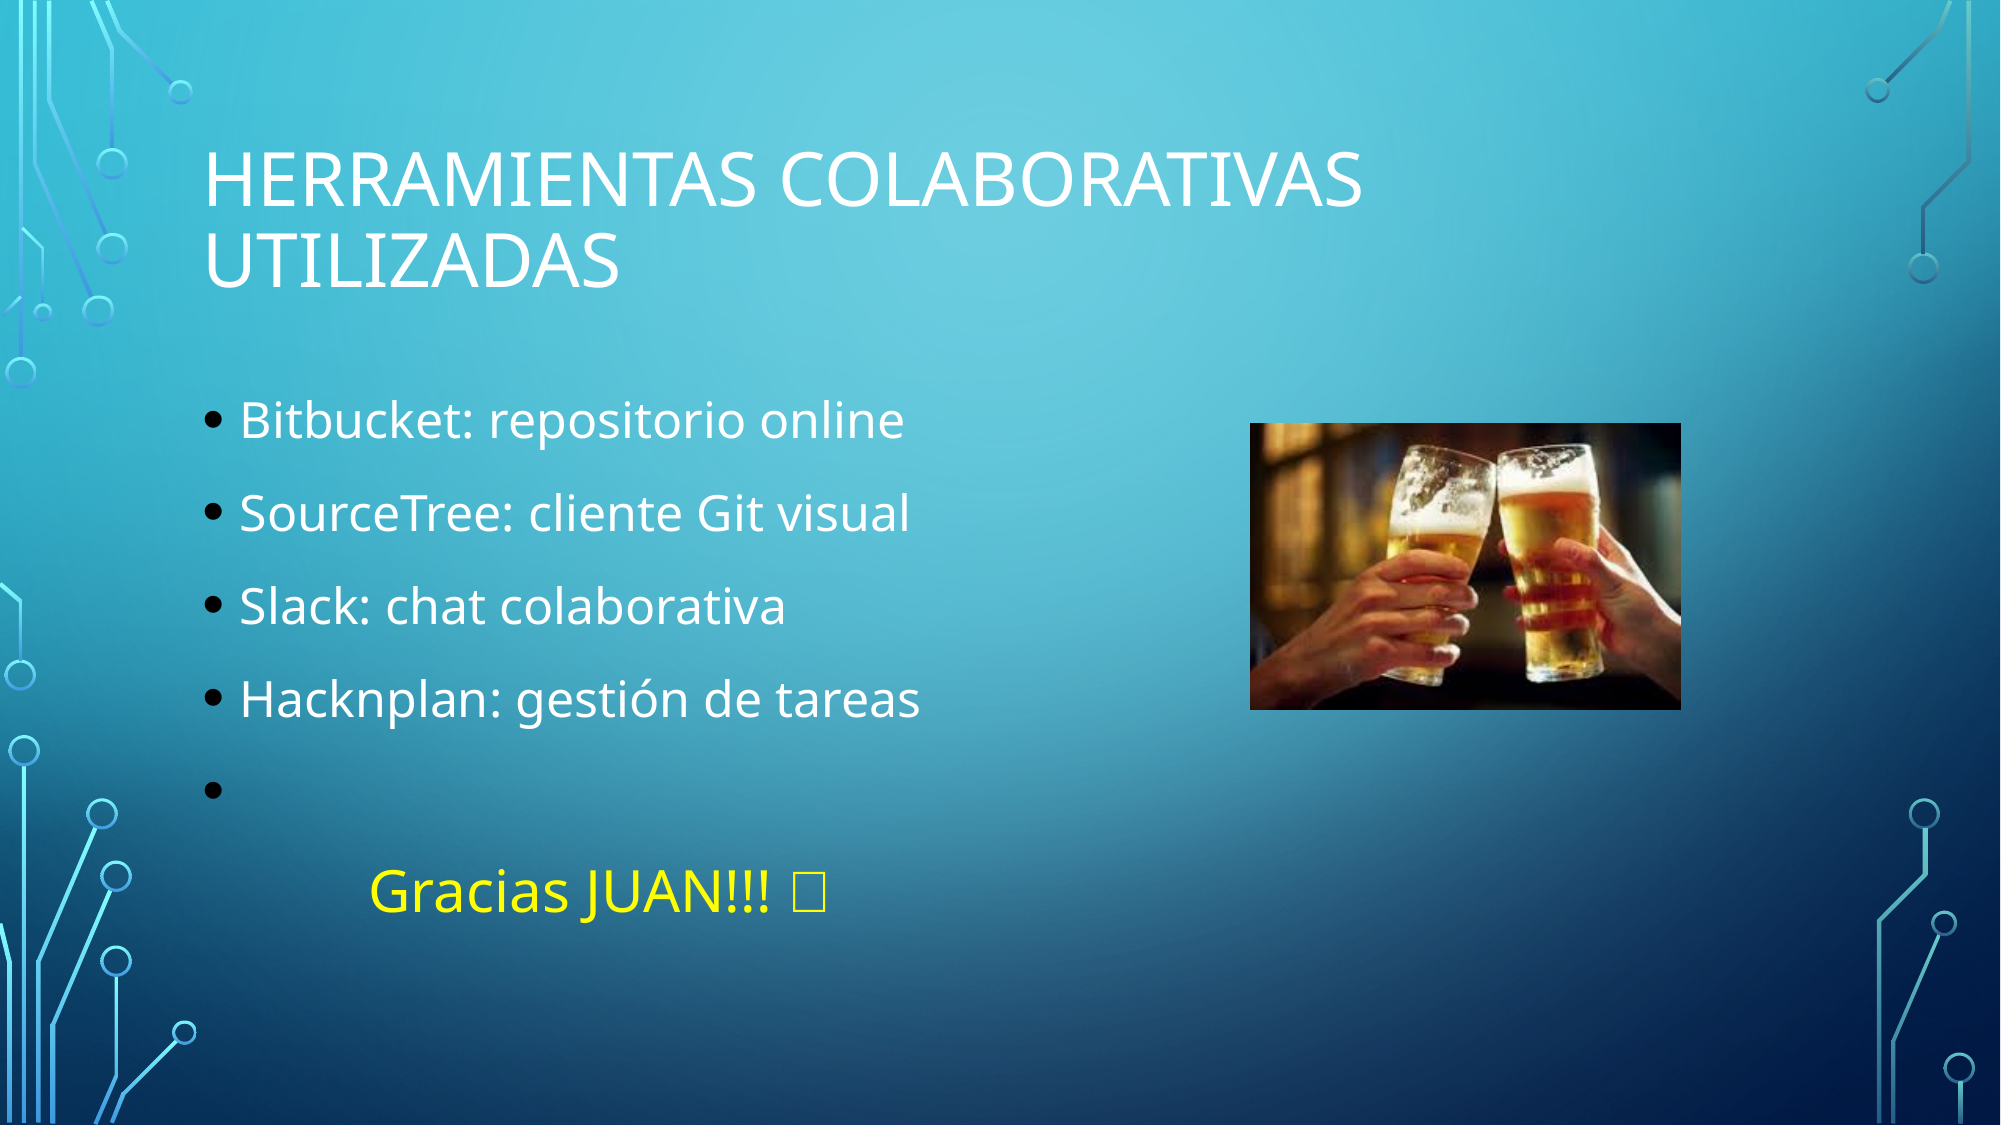

# Herramientas colaborativas utilizadas
Bitbucket: repositorio online
SourceTree: cliente Git visual
Slack: chat colaborativa
Hacknplan: gestión de tareas
Gracias JUAN!!! 